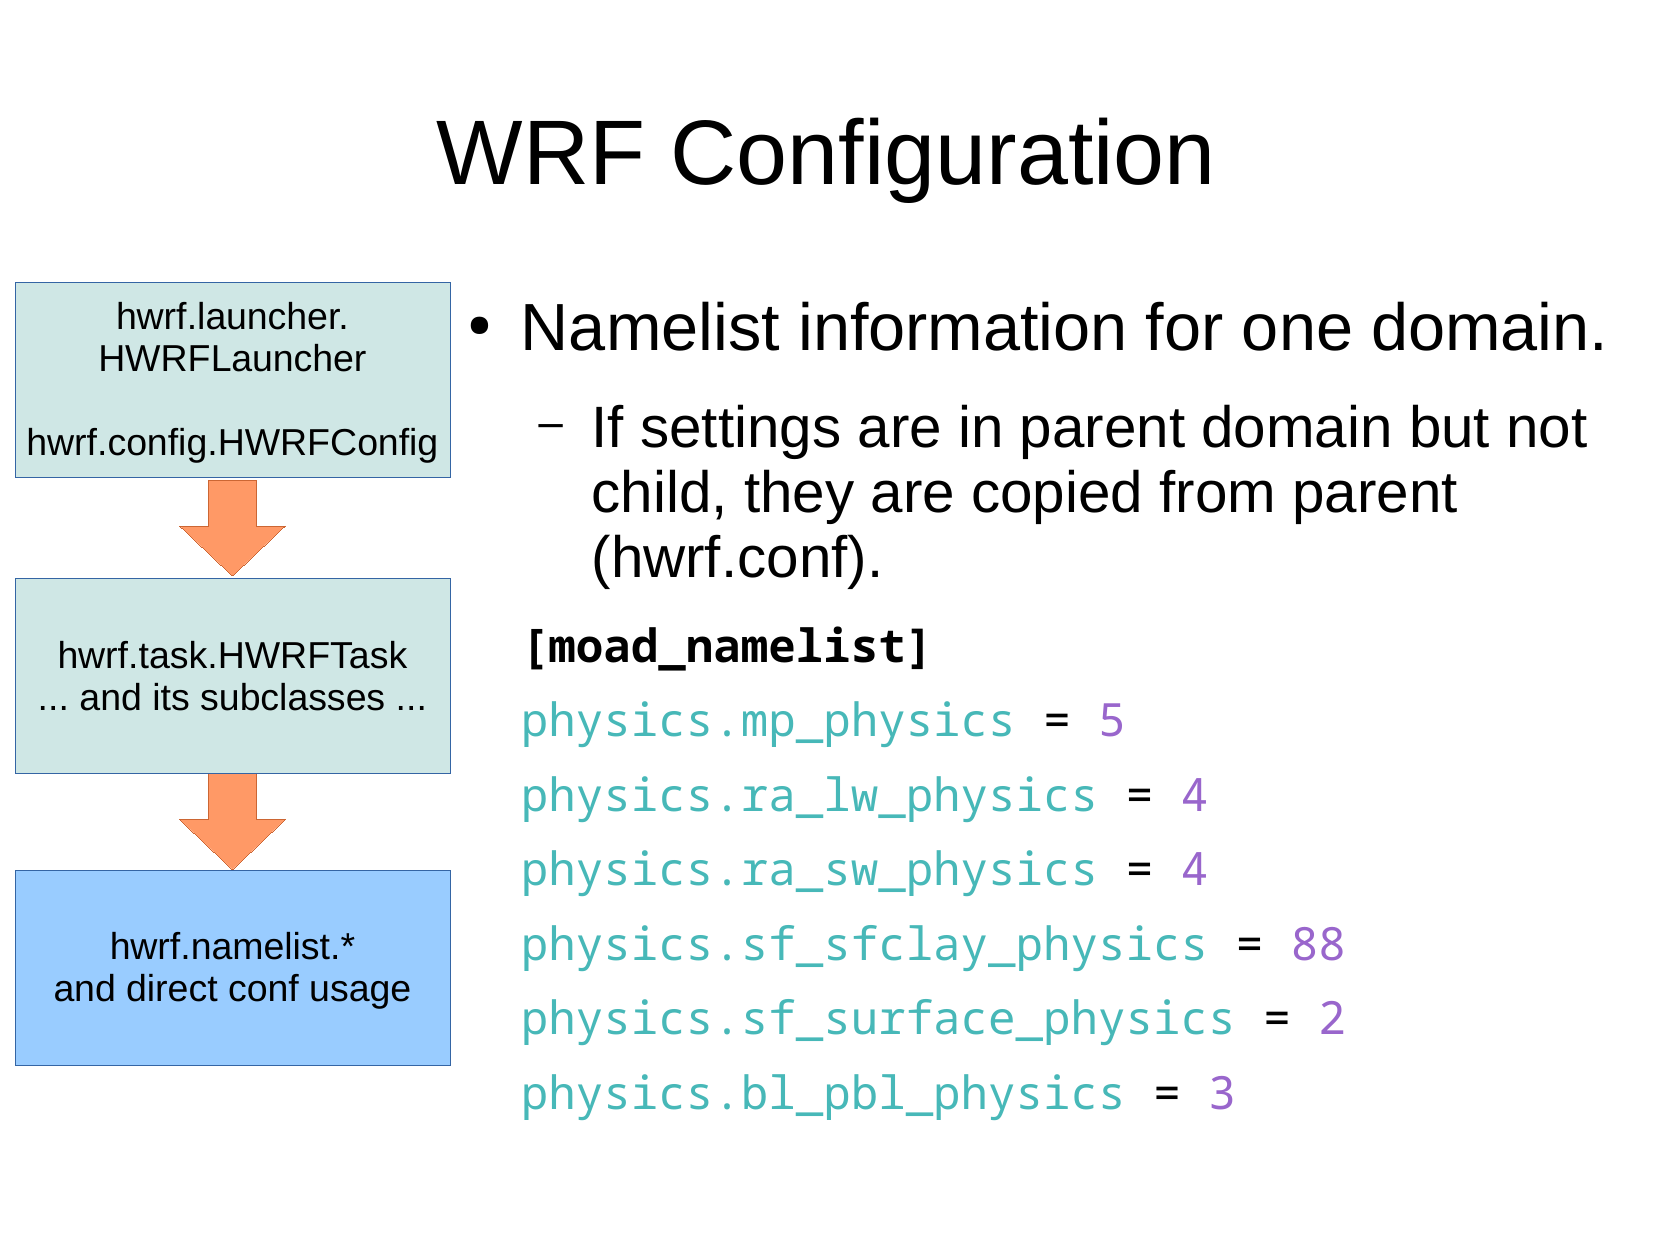

# WRF Configuration
hwrf.launcher.
HWRFLauncher
hwrf.config.HWRFConfig
Namelist information for one domain.
If settings are in parent domain but not child, they are copied from parent (hwrf.conf).
[moad_namelist]
physics.mp_physics = 5
physics.ra_lw_physics = 4
physics.ra_sw_physics = 4
physics.sf_sfclay_physics = 88
physics.sf_surface_physics = 2
physics.bl_pbl_physics = 3
hwrf.task.HWRFTask
... and its subclasses ...
hwrf.namelist.*
and direct conf usage